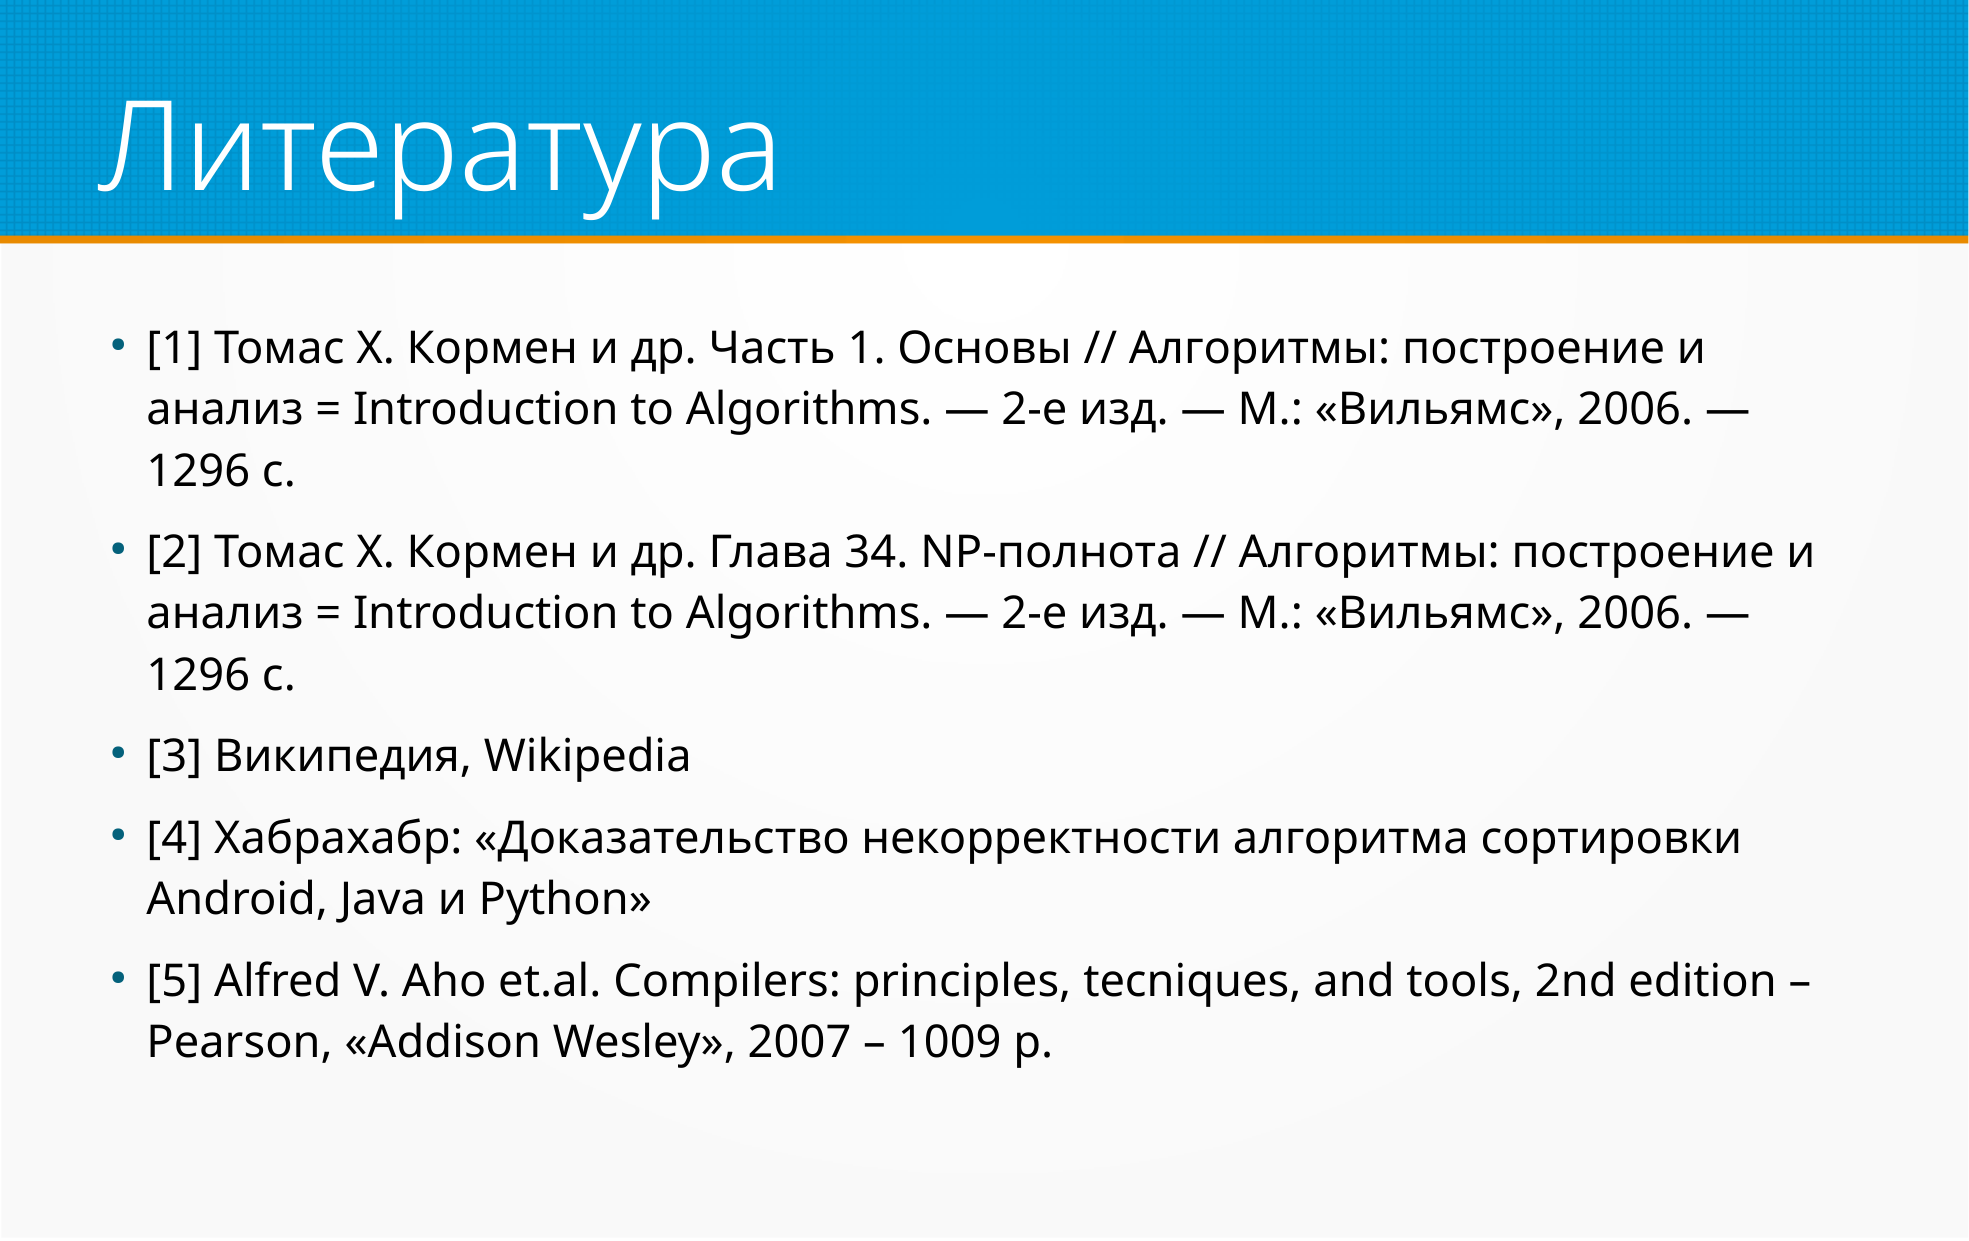

# Литература
[1] Томас Х. Кормен и др. Часть 1. Основы // Алгоритмы: построение и анализ = Introduction to Algorithms. — 2-е изд. — М.: «Вильямс», 2006. — 1296 с.
[2] Томас Х. Кормен и др. Глава 34. NP-полнота // Алгоритмы: построение и анализ = Introduction to Algorithms. — 2-е изд. — М.: «Вильямс», 2006. — 1296 с.
[3] Википедия, Wikipedia
[4] Хабрахабр: «Доказательство некорректности алгоритма сортировки Android, Java и Python»
[5] Alfred V. Aho et.al. Compilers: principles, tecniques, and tools, 2nd edition – Pearson, «Addison Wesley», 2007 – 1009 p.